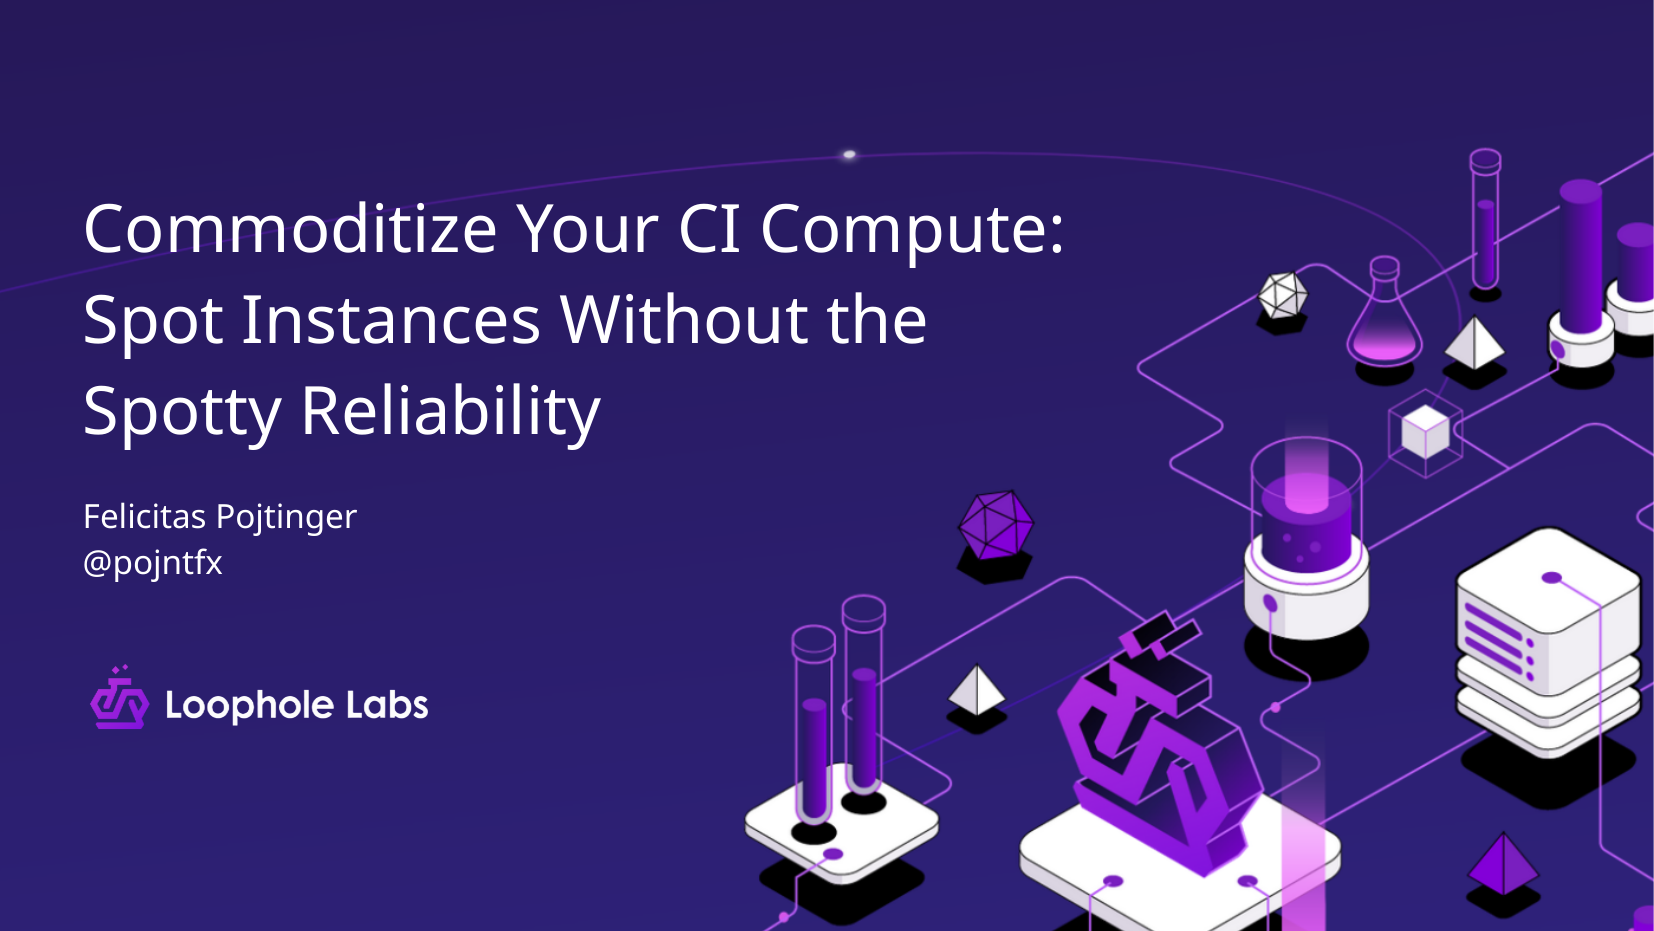

# Commoditize Your CI Compute: Spot Instances Without the Spotty Reliability
Felicitas Pojtinger
@pojntfx